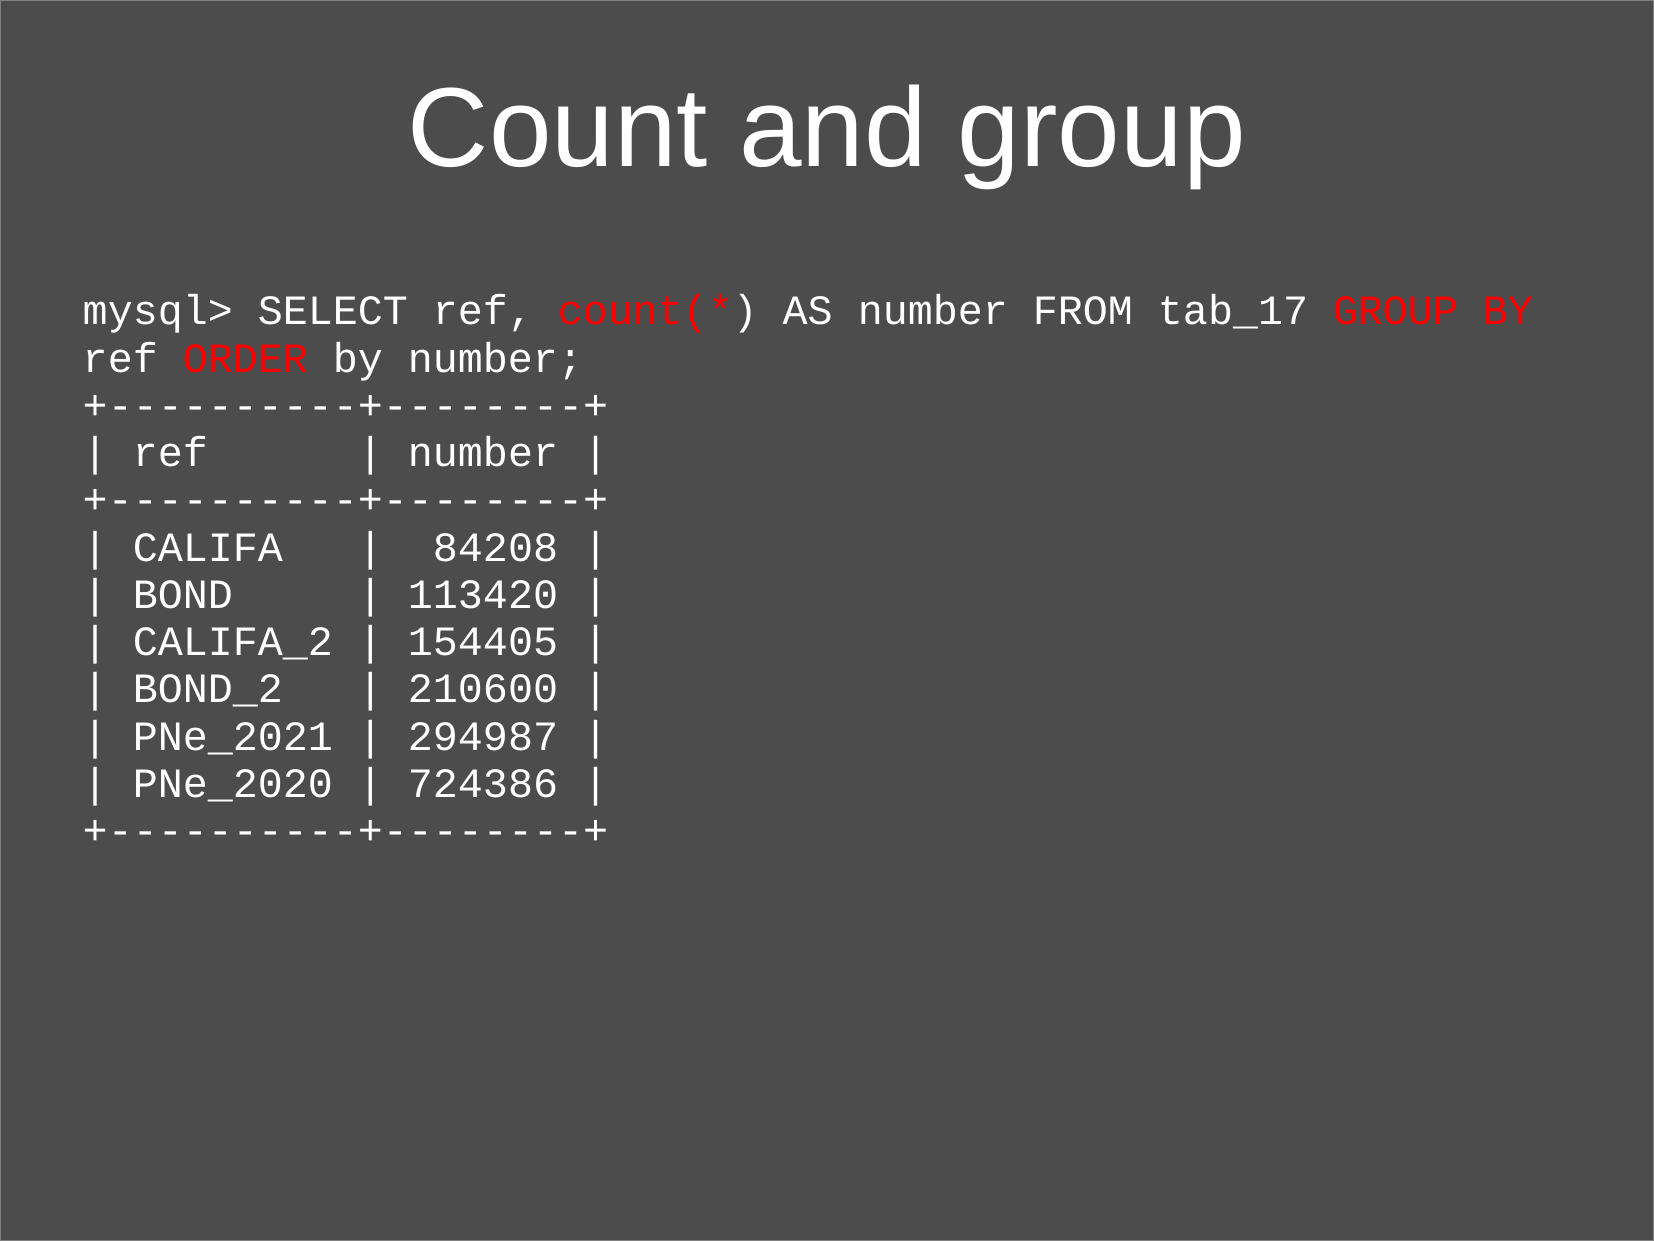

# Count and group
mysql> SELECT ref, count(*) AS number FROM tab_17 GROUP BY ref ORDER by number;
+----------+--------+
| ref | number |
+----------+--------+
| CALIFA | 84208 |
| BOND | 113420 |
| CALIFA_2 | 154405 |
| BOND_2 | 210600 |
| PNe_2021 | 294987 |
| PNe_2020 | 724386 |
+----------+--------+